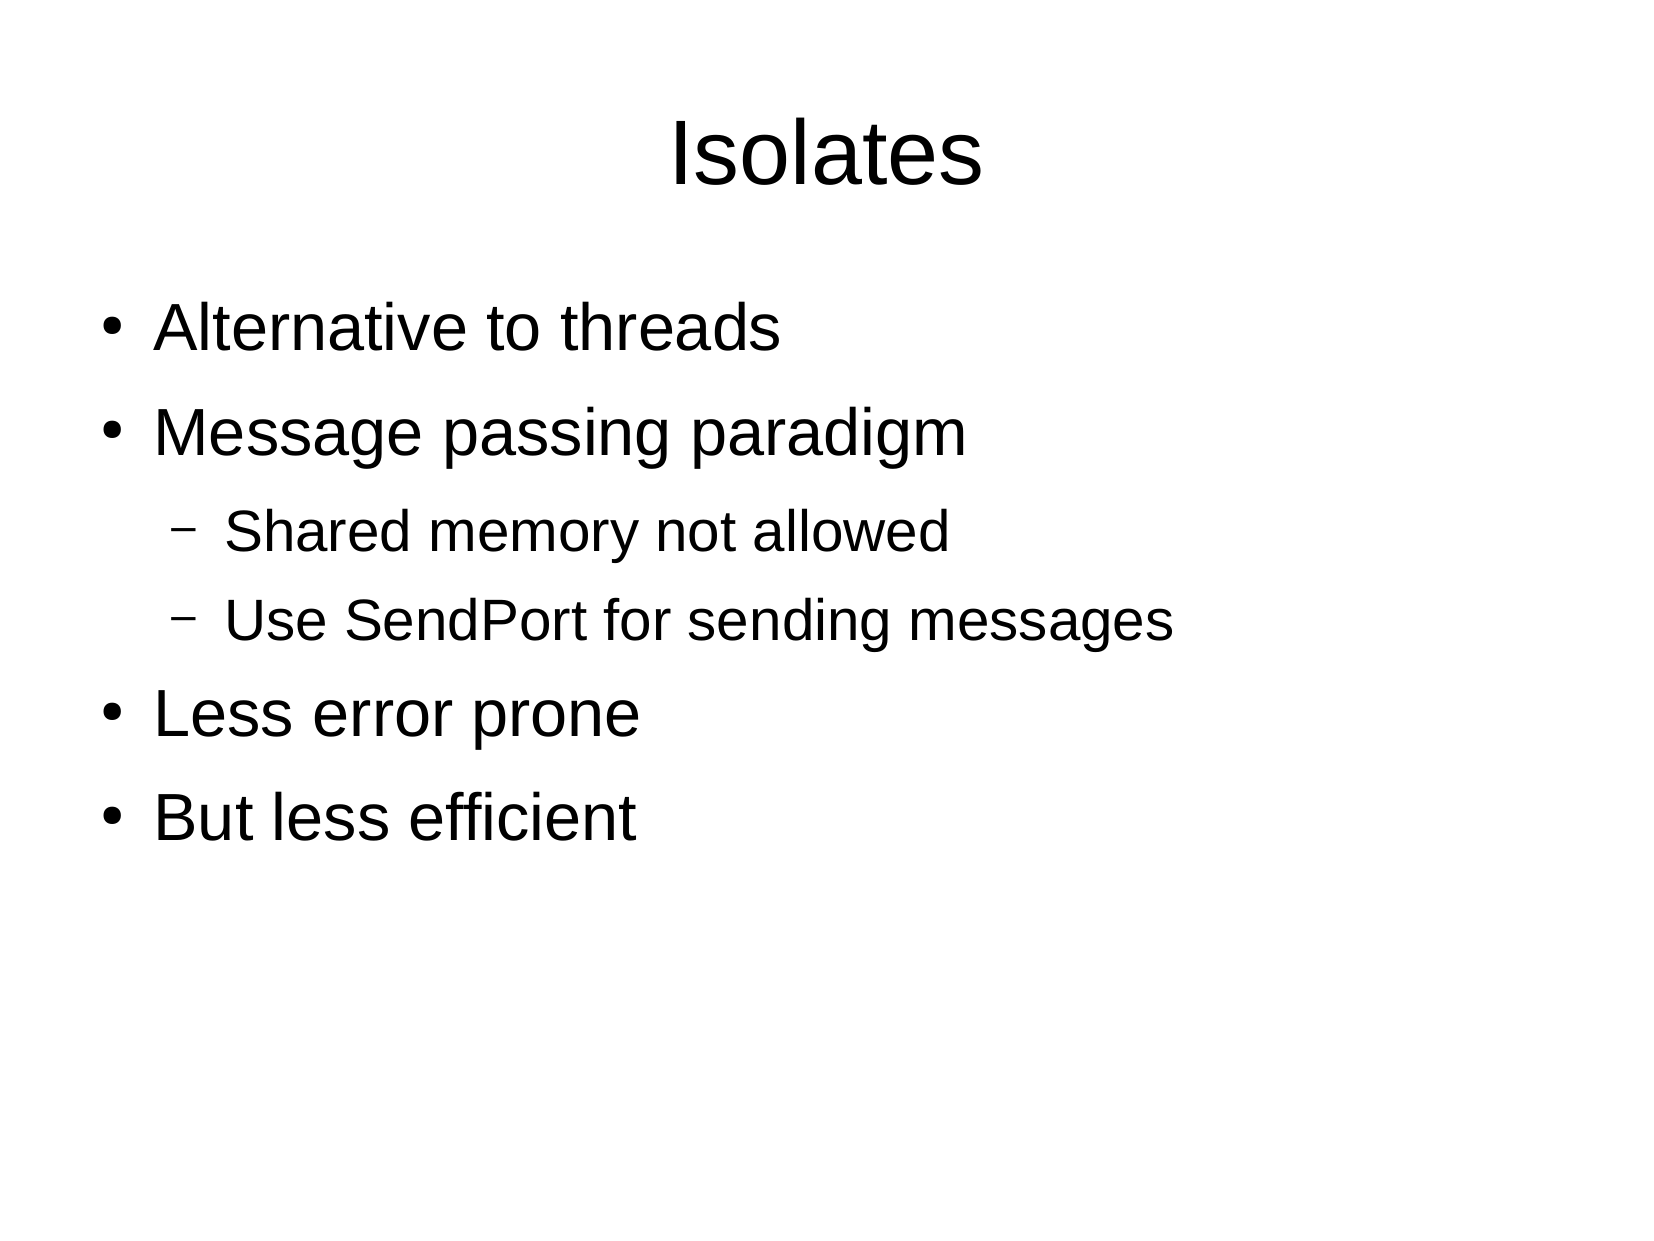

# Isolates
Alternative to threads
Message passing paradigm
Shared memory not allowed
Use SendPort for sending messages
Less error prone
But less efficient